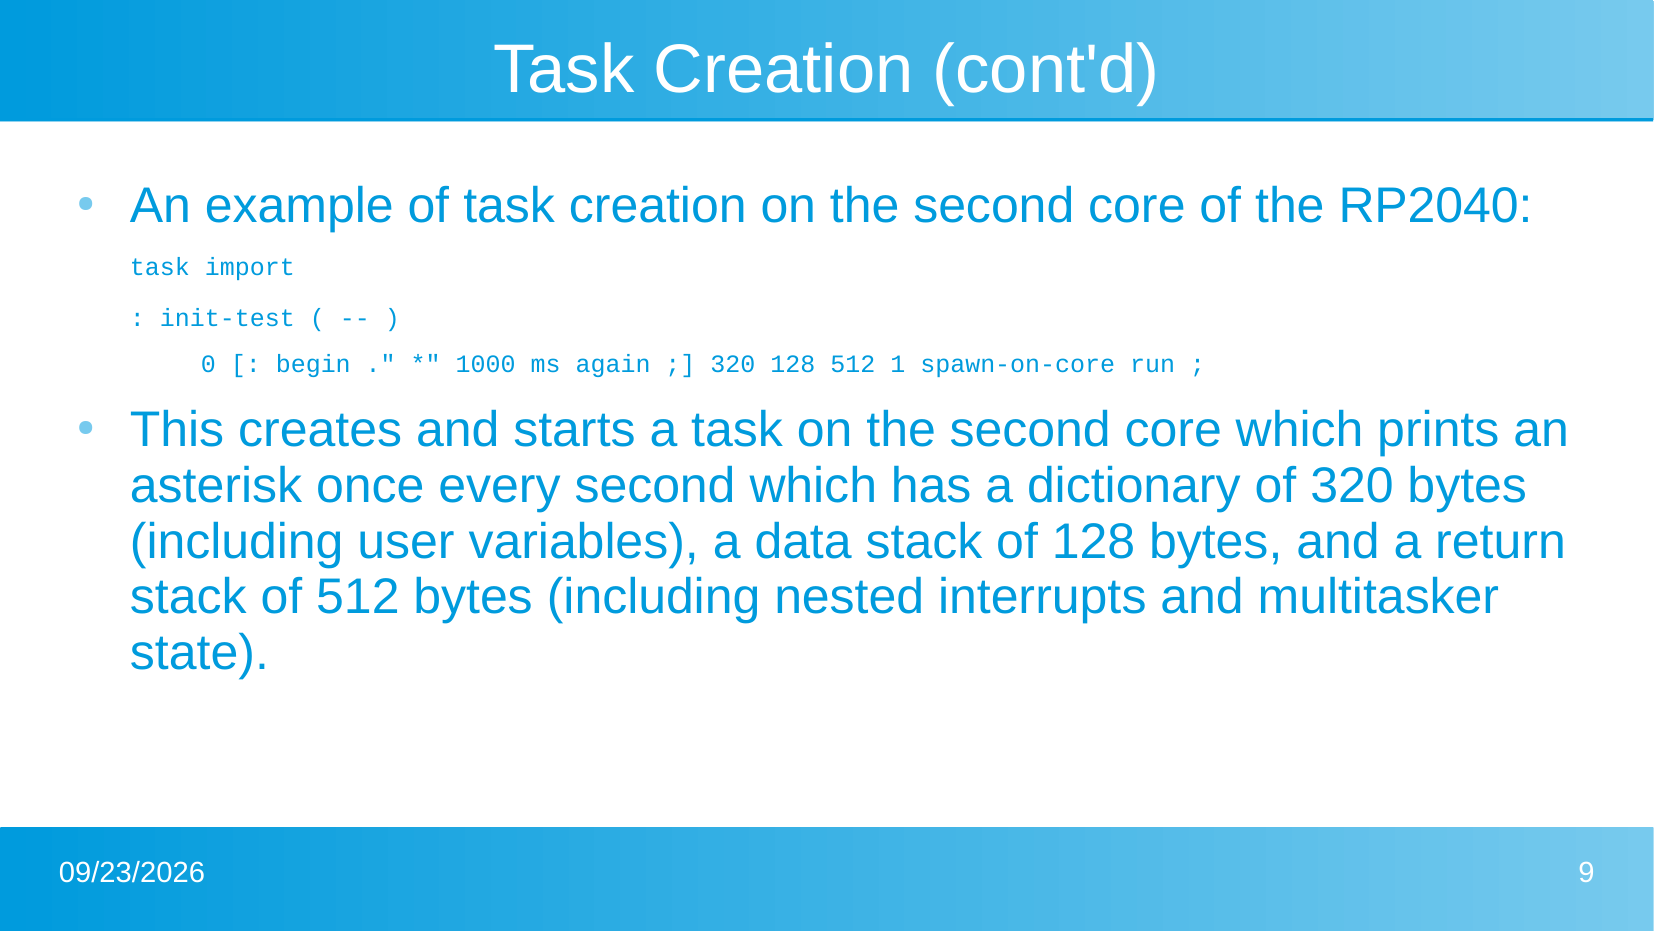

# Task Creation (cont'd)
An example of task creation on the second core of the RP2040:
task import
: init-test ( -- )
0 [: begin ." *" 1000 ms again ;] 320 128 512 1 spawn-on-core run ;
This creates and starts a task on the second core which prints an asterisk once every second which has a dictionary of 320 bytes (including user variables), a data stack of 128 bytes, and a return stack of 512 bytes (including nested interrupts and multitasker state).
9